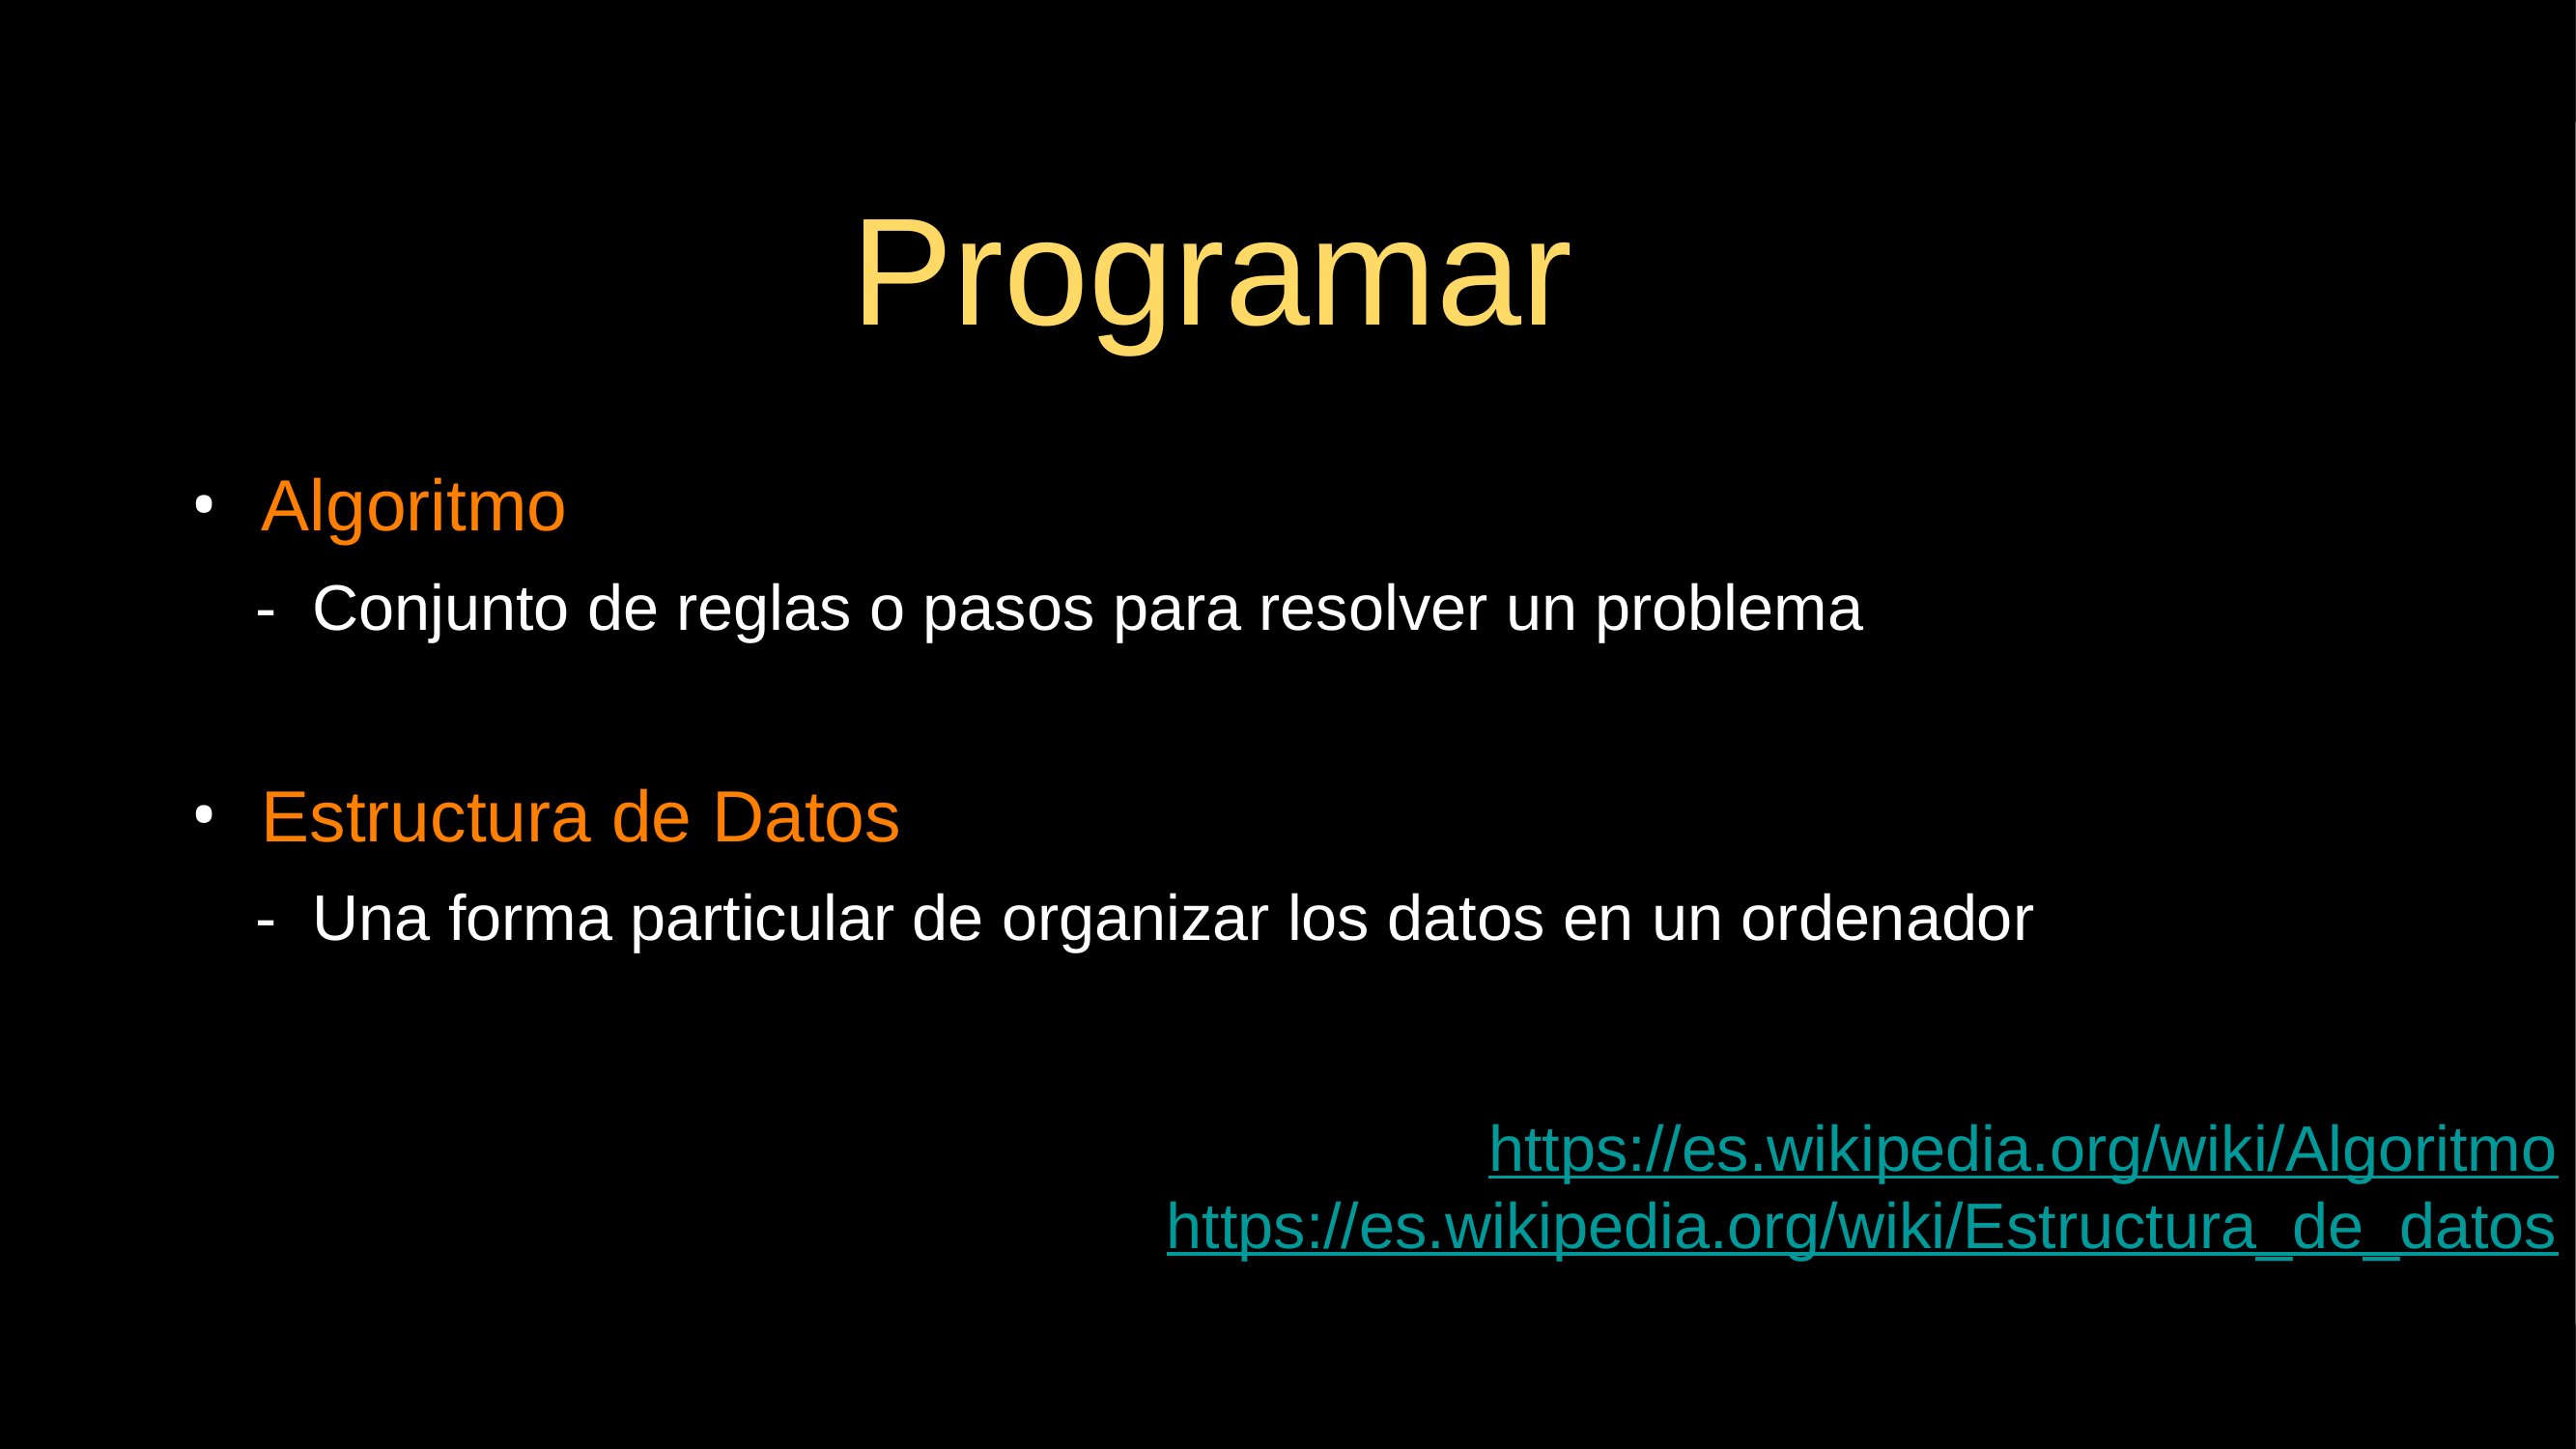

# Programar
Algoritmo
 - Conjunto de reglas o pasos para resolver un problema
Estructura de Datos
 - Una forma particular de organizar los datos en un ordenador
https://es.wikipedia.org/wiki/Algoritmo
https://es.wikipedia.org/wiki/Estructura_de_datos